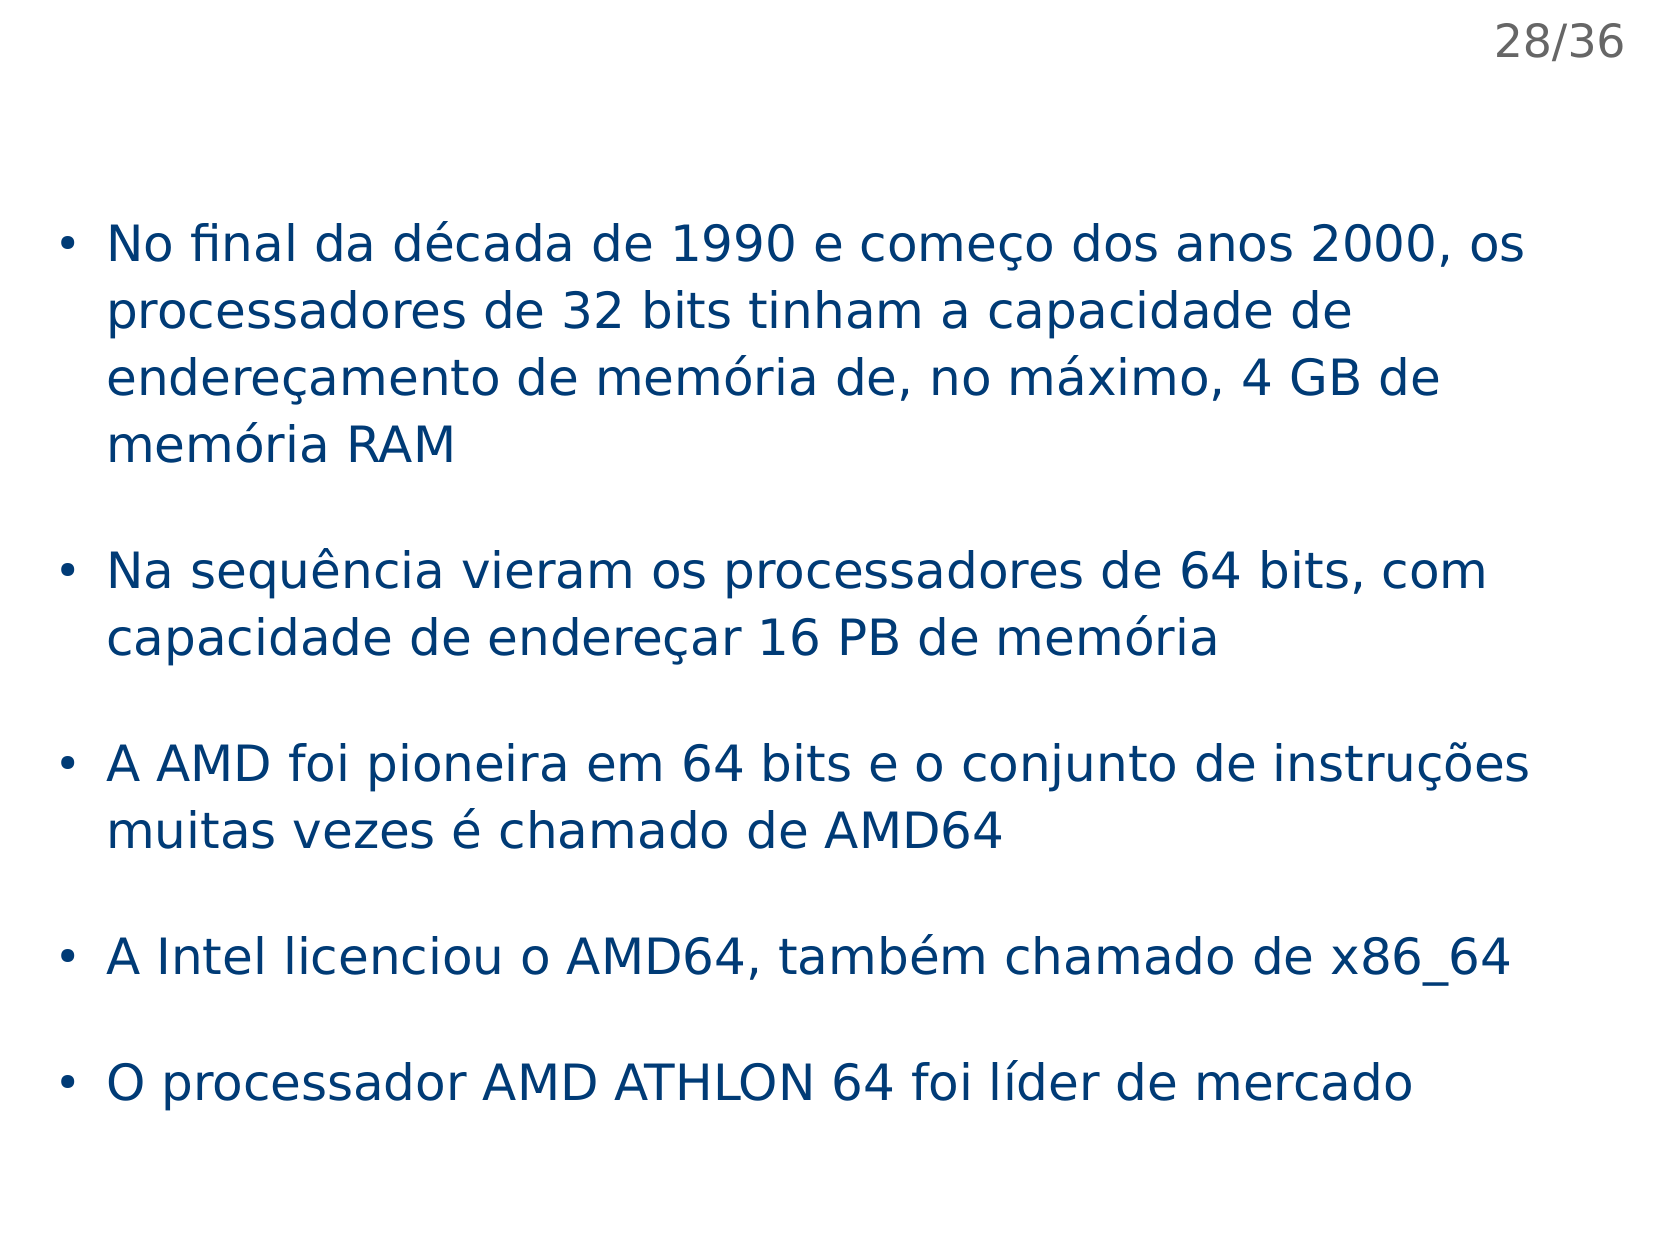

28
#
No final da década de 1990 e começo dos anos 2000, os processadores de 32 bits tinham a capacidade de endereçamento de memória de, no máximo, 4 GB de memória RAM
Na sequência vieram os processadores de 64 bits, com capacidade de endereçar 16 PB de memória
A AMD foi pioneira em 64 bits e o conjunto de instruções muitas vezes é chamado de AMD64
A Intel licenciou o AMD64, também chamado de x86_64
O processador AMD ATHLON 64 foi líder de mercado